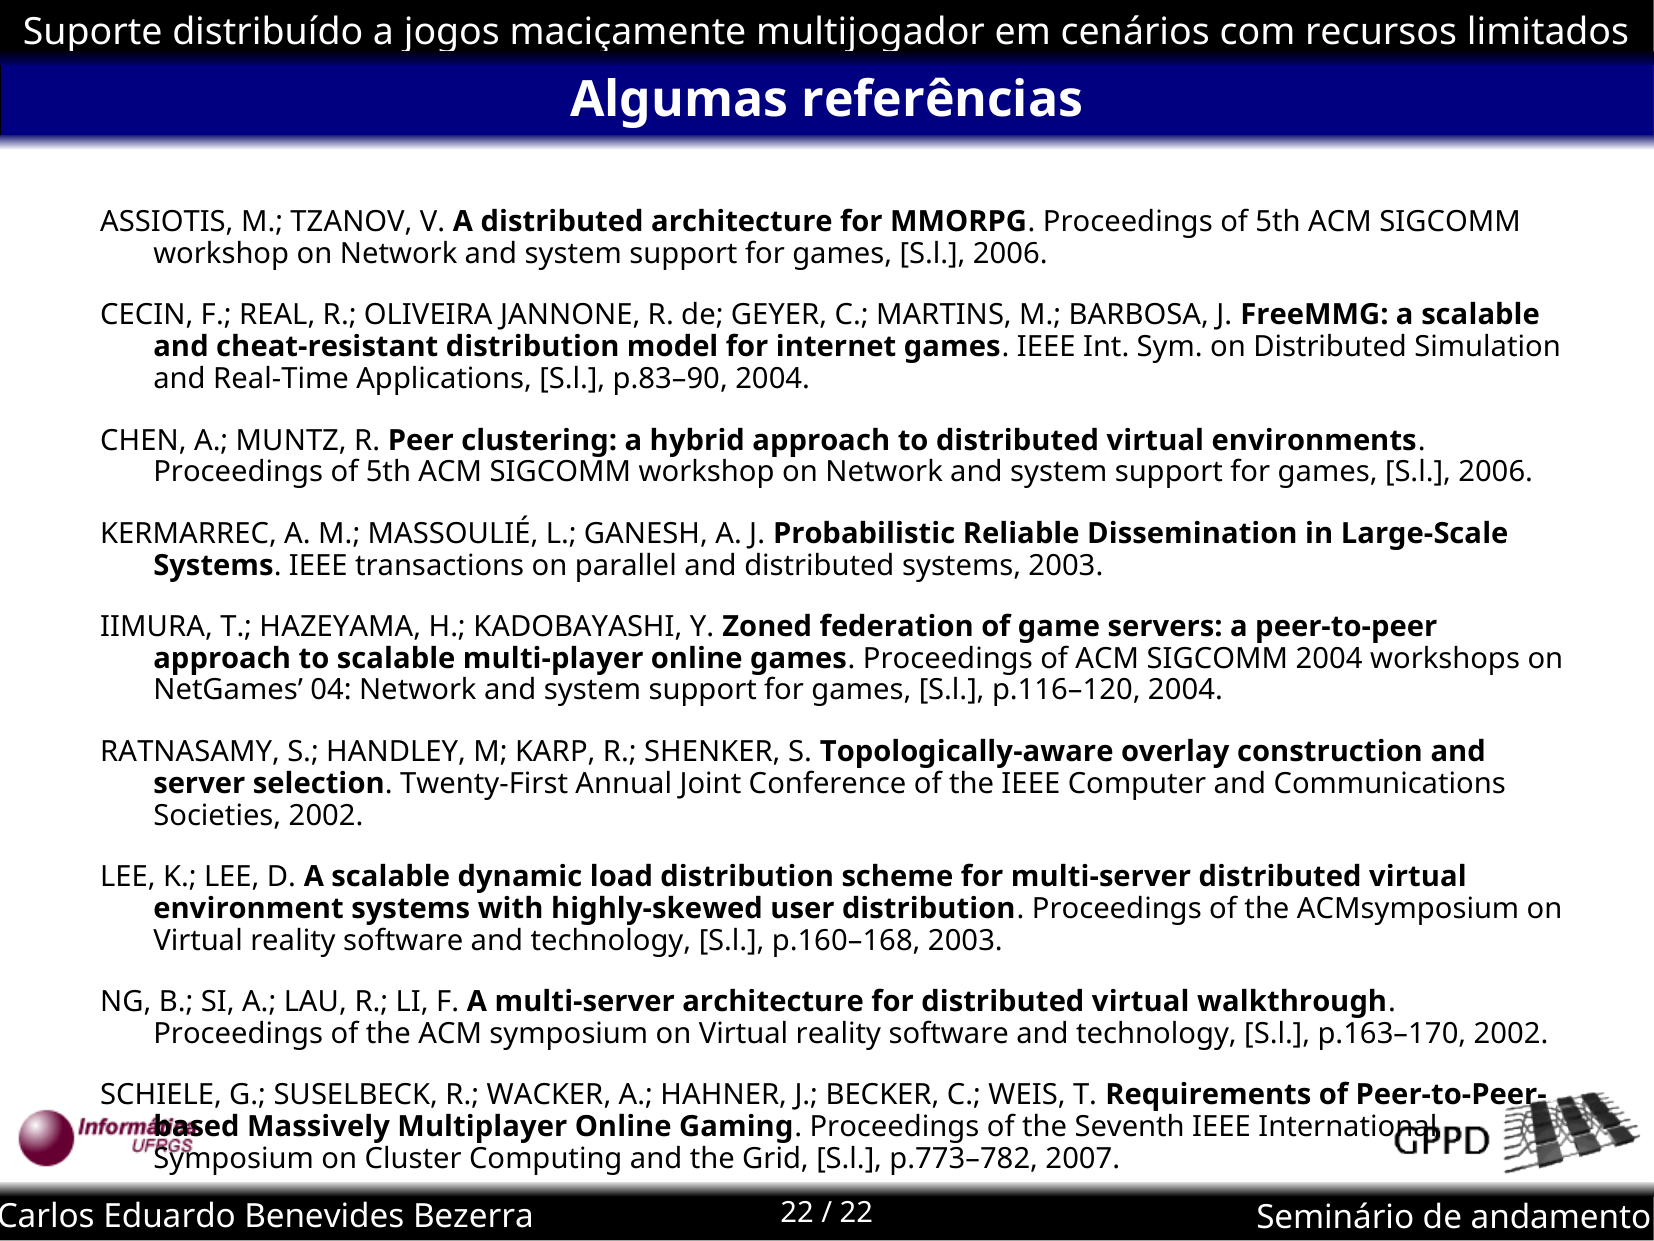

# Algumas referências
ASSIOTIS, M.; TZANOV, V. A distributed architecture for MMORPG. Proceedings of 5th ACM SIGCOMM workshop on Network and system support for games, [S.l.], 2006.
CECIN, F.; REAL, R.; OLIVEIRA JANNONE, R. de; GEYER, C.; MARTINS, M.; BARBOSA, J. FreeMMG: a scalable and cheat-resistant distribution model for internet games. IEEE Int. Sym. on Distributed Simulation and Real-Time Applications, [S.l.], p.83–90, 2004.
CHEN, A.; MUNTZ, R. Peer clustering: a hybrid approach to distributed virtual environments. Proceedings of 5th ACM SIGCOMM workshop on Network and system support for games, [S.l.], 2006.
KERMARREC, A. M.; MASSOULIÉ, L.; GANESH, A. J. Probabilistic Reliable Dissemination in Large-Scale Systems. IEEE transactions on parallel and distributed systems, 2003.
IIMURA, T.; HAZEYAMA, H.; KADOBAYASHI, Y. Zoned federation of game servers: a peer-to-peer approach to scalable multi-player online games. Proceedings of ACM SIGCOMM 2004 workshops on NetGames’ 04: Network and system support for games, [S.l.], p.116–120, 2004.
RATNASAMY, S.; HANDLEY, M; KARP, R.; SHENKER, S. Topologically-aware overlay construction and server selection. Twenty-First Annual Joint Conference of the IEEE Computer and Communications Societies, 2002.
LEE, K.; LEE, D. A scalable dynamic load distribution scheme for multi-server distributed virtual environment systems with highly-skewed user distribution. Proceedings of the ACMsymposium on Virtual reality software and technology, [S.l.], p.160–168, 2003.
NG, B.; SI, A.; LAU, R.; LI, F. A multi-server architecture for distributed virtual walkthrough. Proceedings of the ACM symposium on Virtual reality software and technology, [S.l.], p.163–170, 2002.
SCHIELE, G.; SUSELBECK, R.; WACKER, A.; HAHNER, J.; BECKER, C.; WEIS, T. Requirements of Peer-to-Peer-based Massively Multiplayer Online Gaming. Proceedings of the Seventh IEEE International Symposium on Cluster Computing and the Grid, [S.l.], p.773–782, 2007.